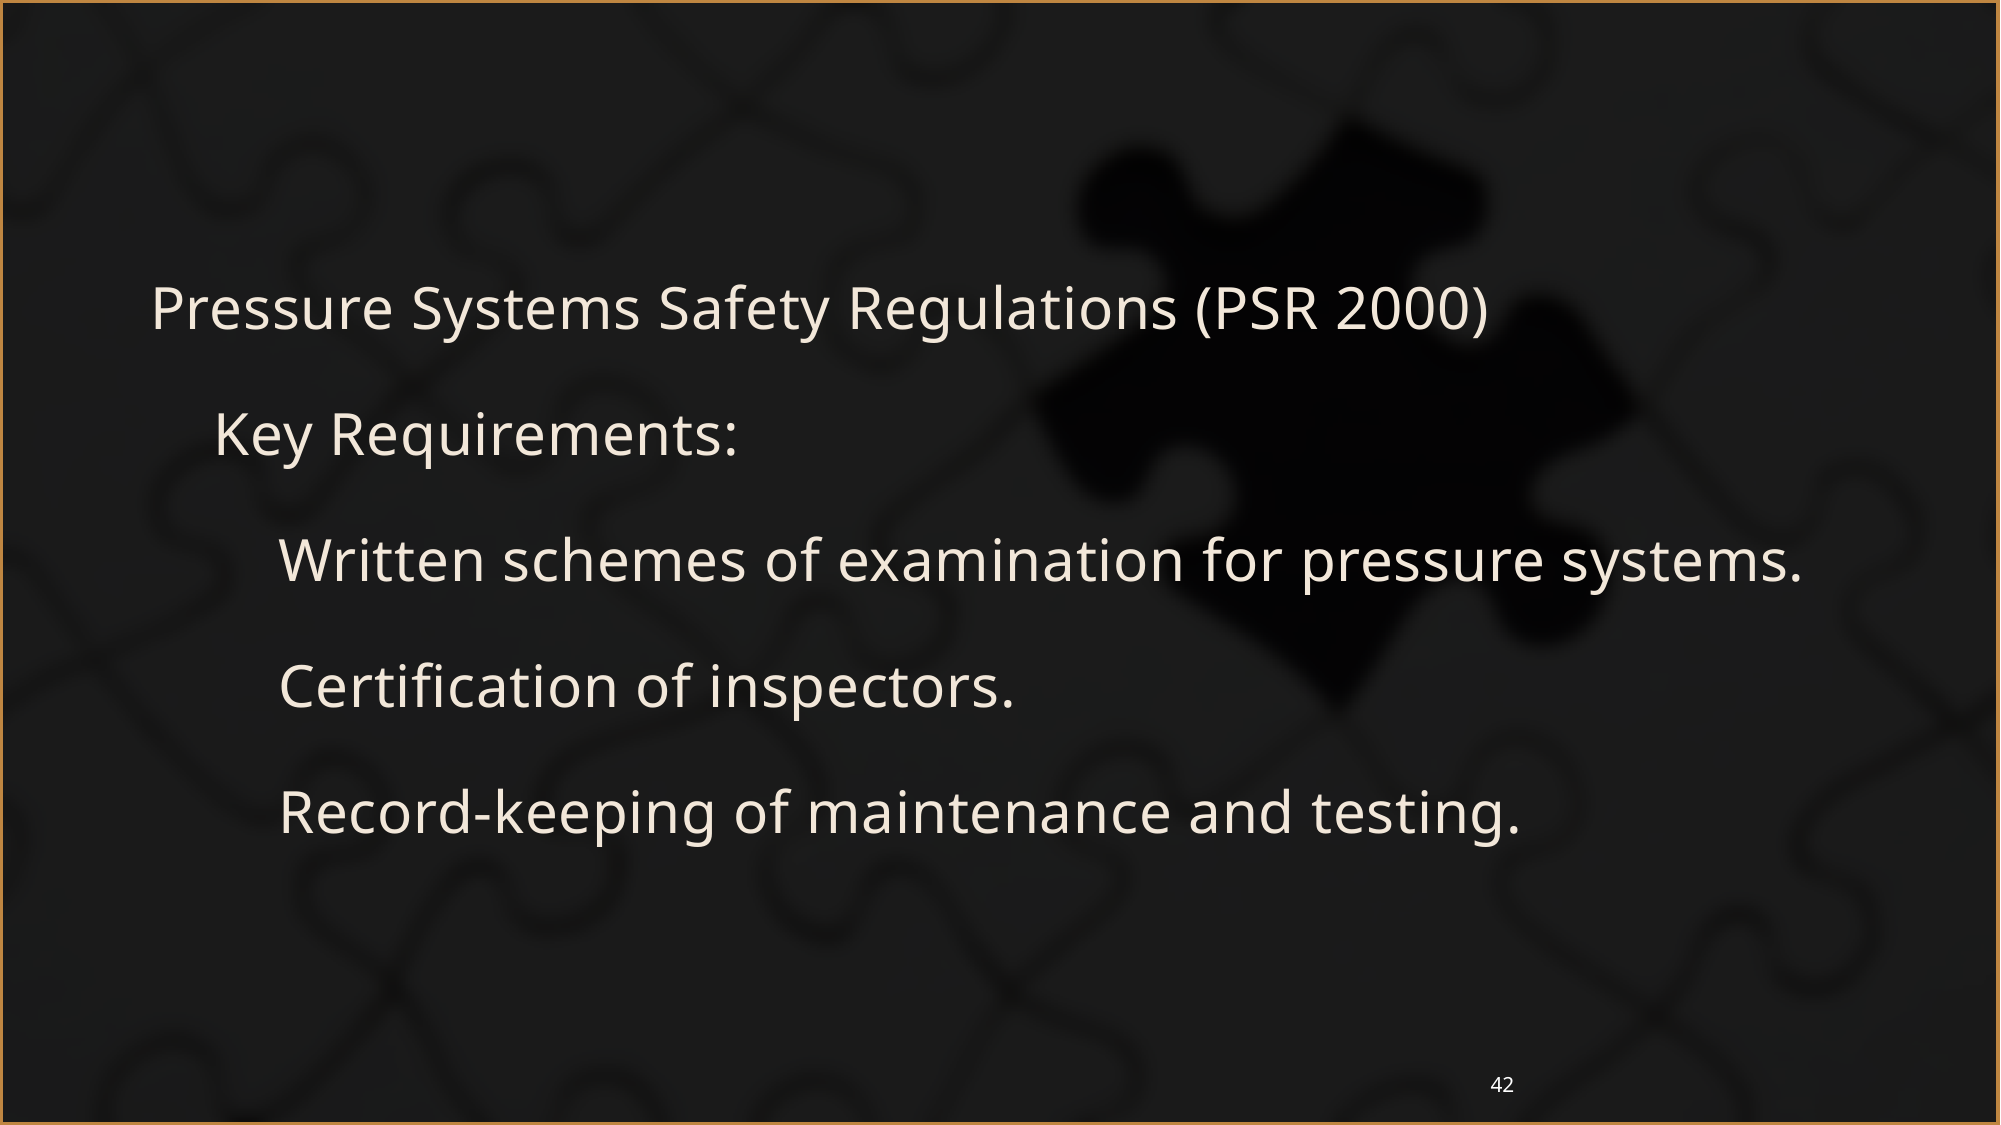

# Pressure Systems Safety Regulations (PSR 2000) Key Requirements: Written schemes of examination for pressure systems. Certification of inspectors. Record-keeping of maintenance and testing.